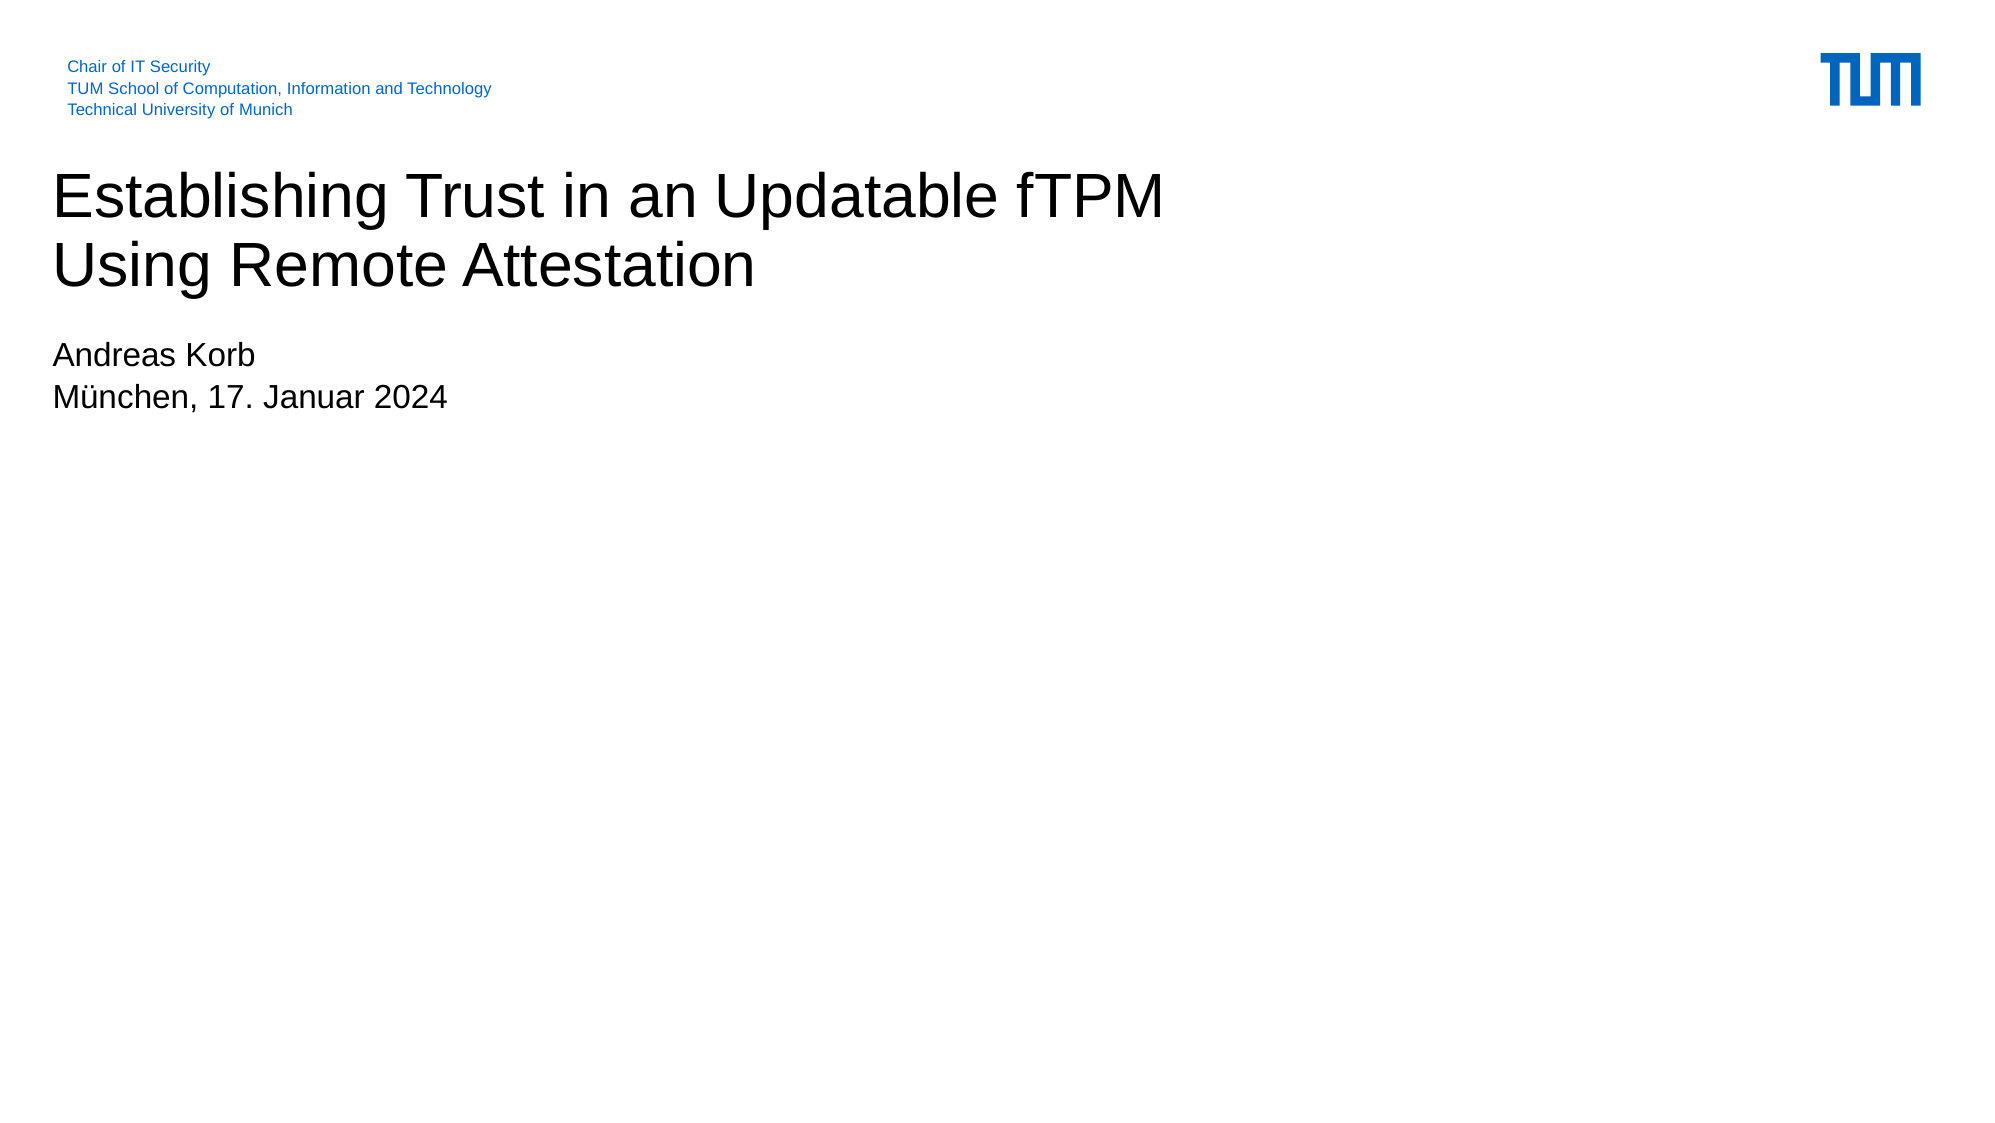

# Establishing Trust in an Updatable fTPM Using Remote Attestation
Andreas Korb
München, 17. Januar 2024